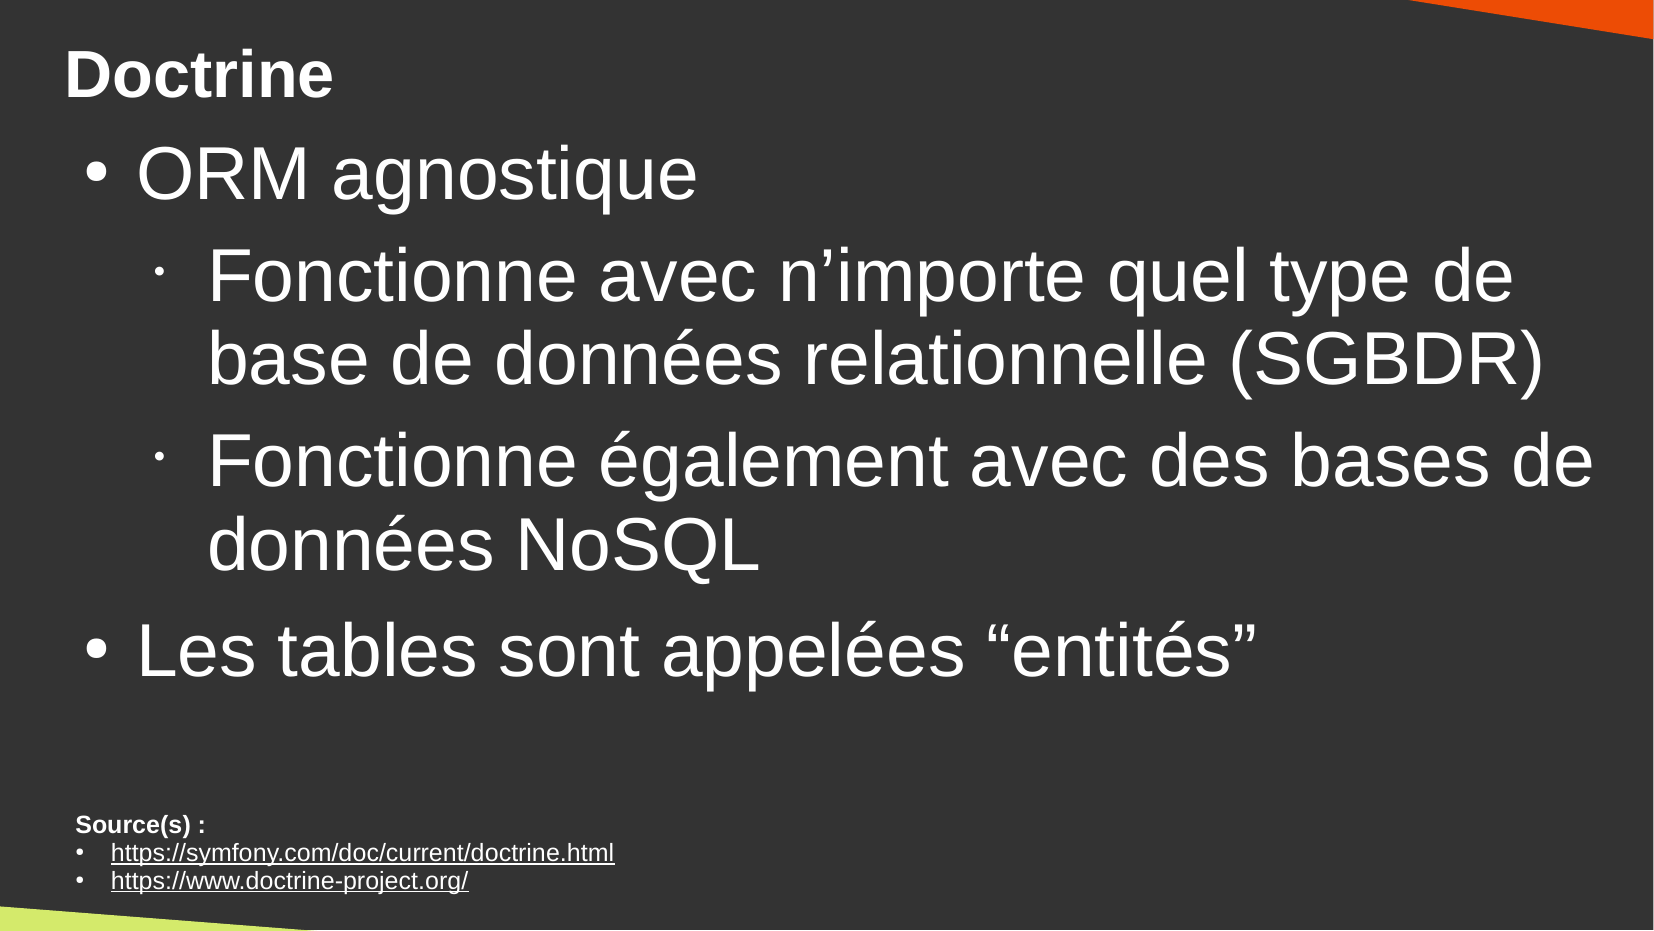

# Doctrine
ORM agnostique
Fonctionne avec n’importe quel type de base de données relationnelle (SGBDR)
Fonctionne également avec des bases de données NoSQL
Les tables sont appelées “entités”
Source(s) :
https://symfony.com/doc/current/doctrine.html
https://www.doctrine-project.org/